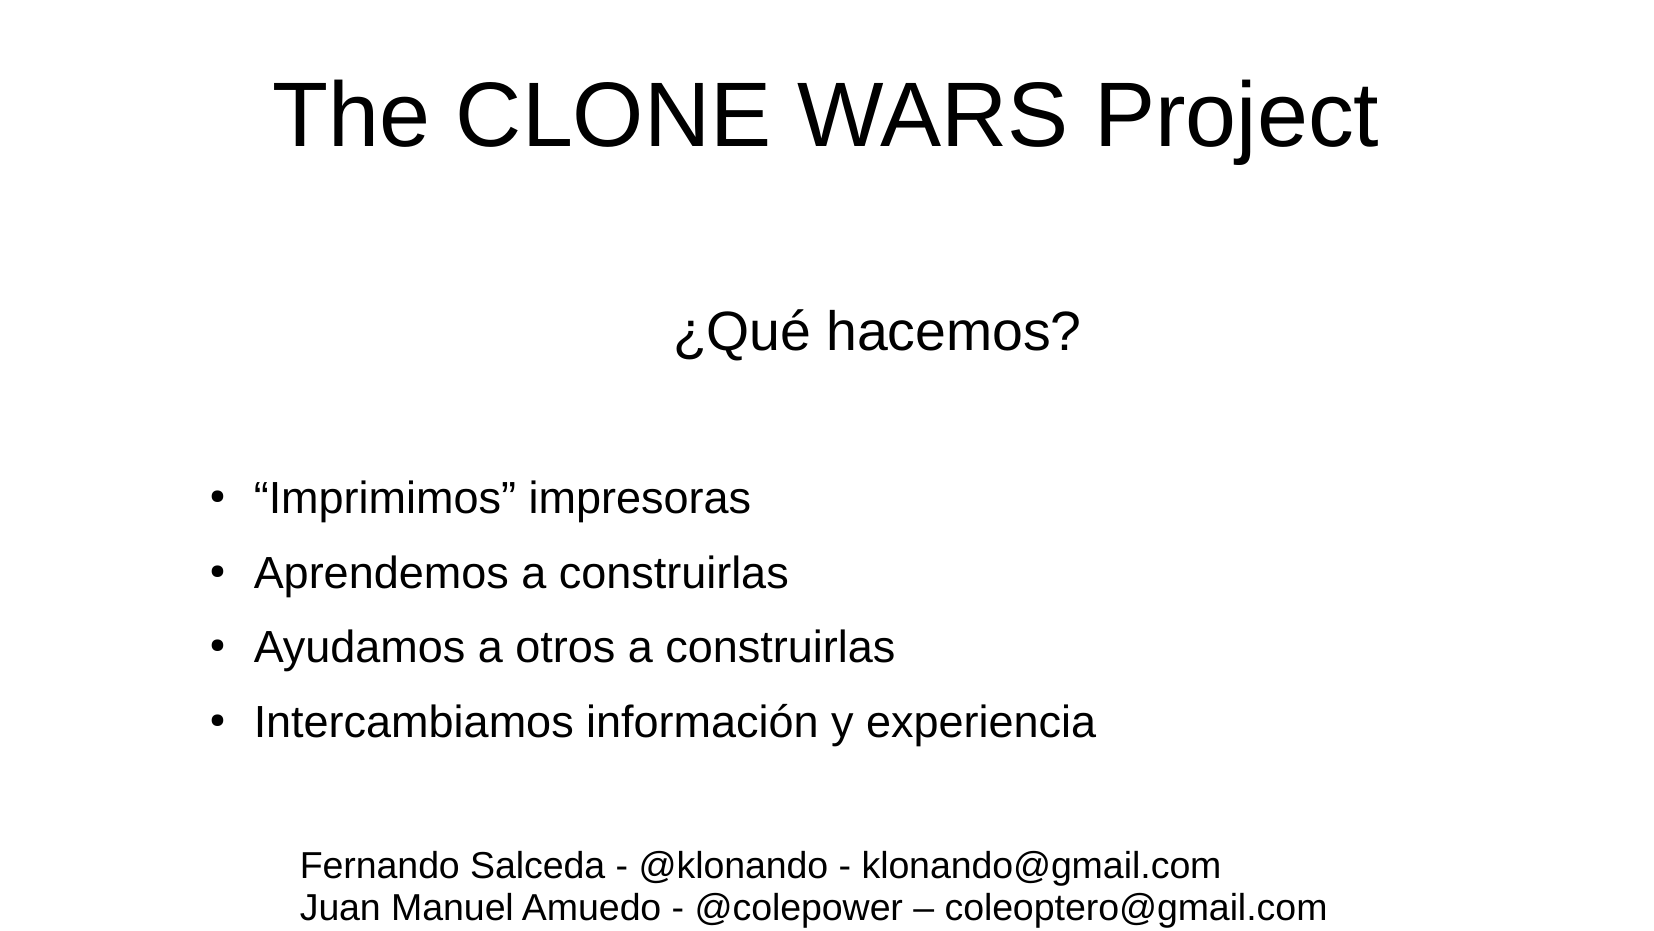

# The CLONE WARS Project
¿Qué hacemos?
“Imprimimos” impresoras
Aprendemos a construirlas
Ayudamos a otros a construirlas
Intercambiamos información y experiencia
Fernando Salceda - @klonando - klonando@gmail.com
Juan Manuel Amuedo - @colepower – coleoptero@gmail.com